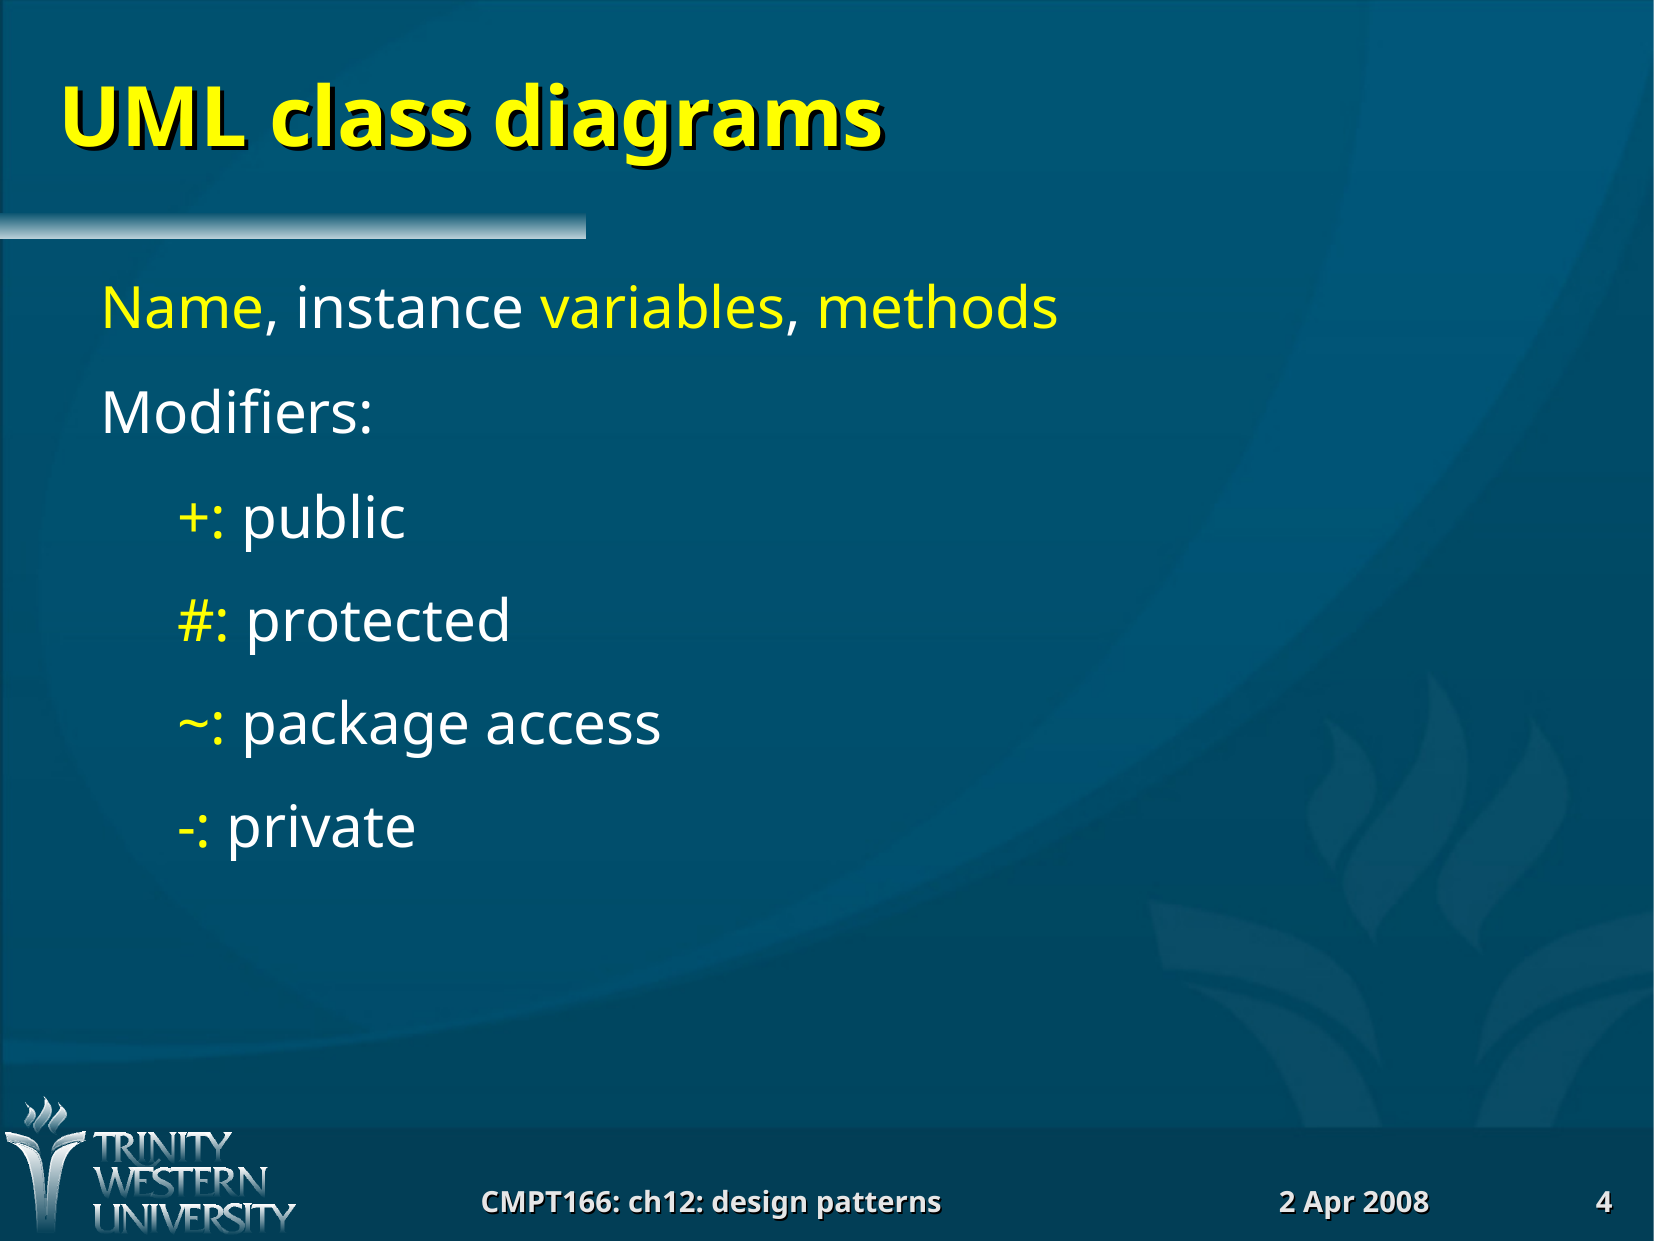

# UML class diagrams
Name, instance variables, methods
Modifiers:
+: public
#: protected
~: package access
-: private
CMPT166: ch12: design patterns
2 Apr 2008
4